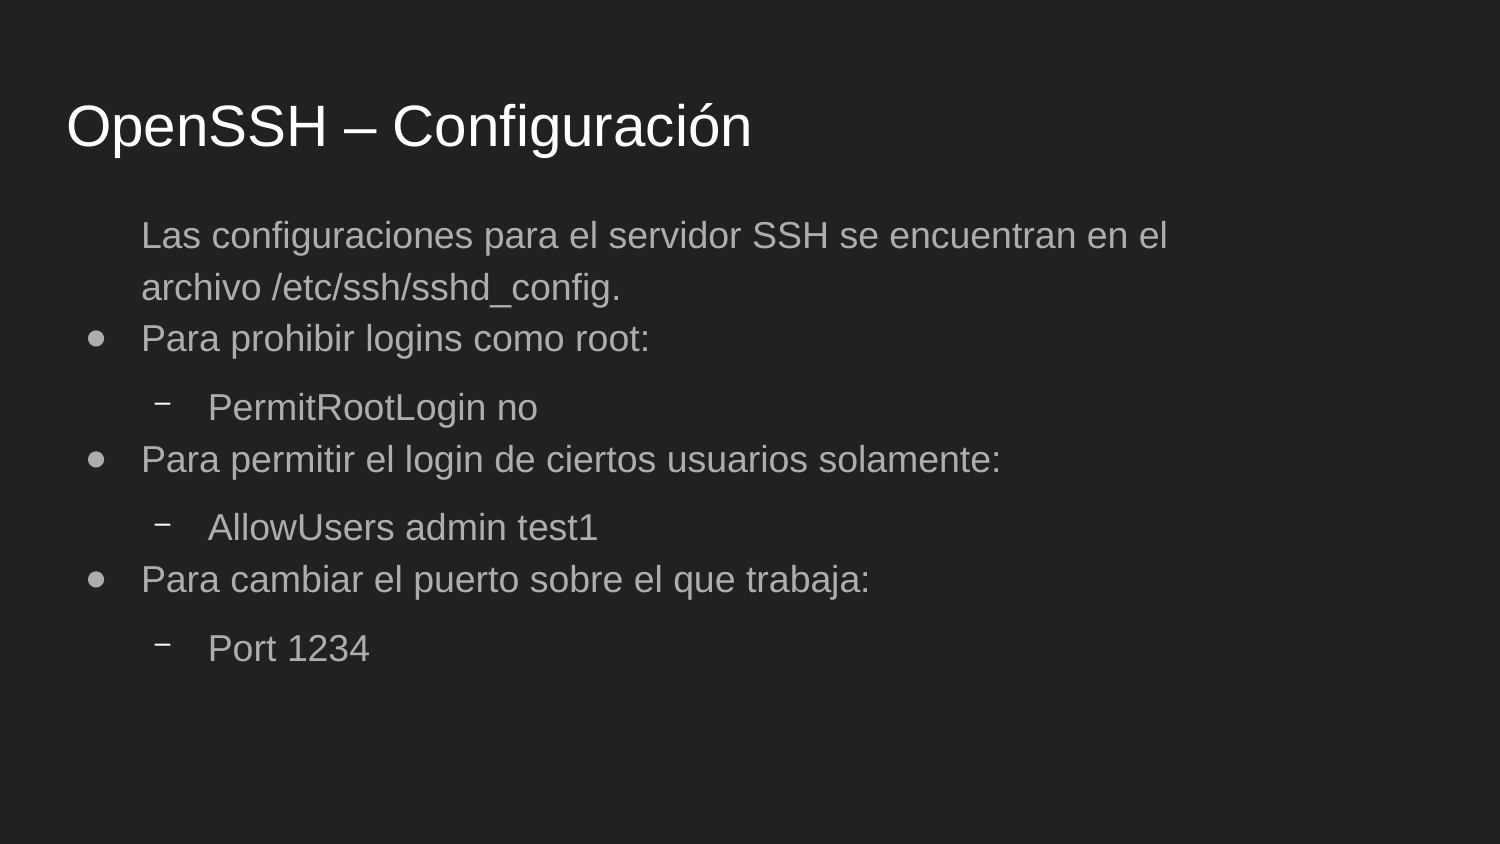

# OpenSSH – Configuración
Las configuraciones para el servidor SSH se encuentran en el archivo /etc/ssh/sshd_config.
Para prohibir logins como root:
PermitRootLogin no
Para permitir el login de ciertos usuarios solamente:
AllowUsers admin test1
Para cambiar el puerto sobre el que trabaja:
Port 1234